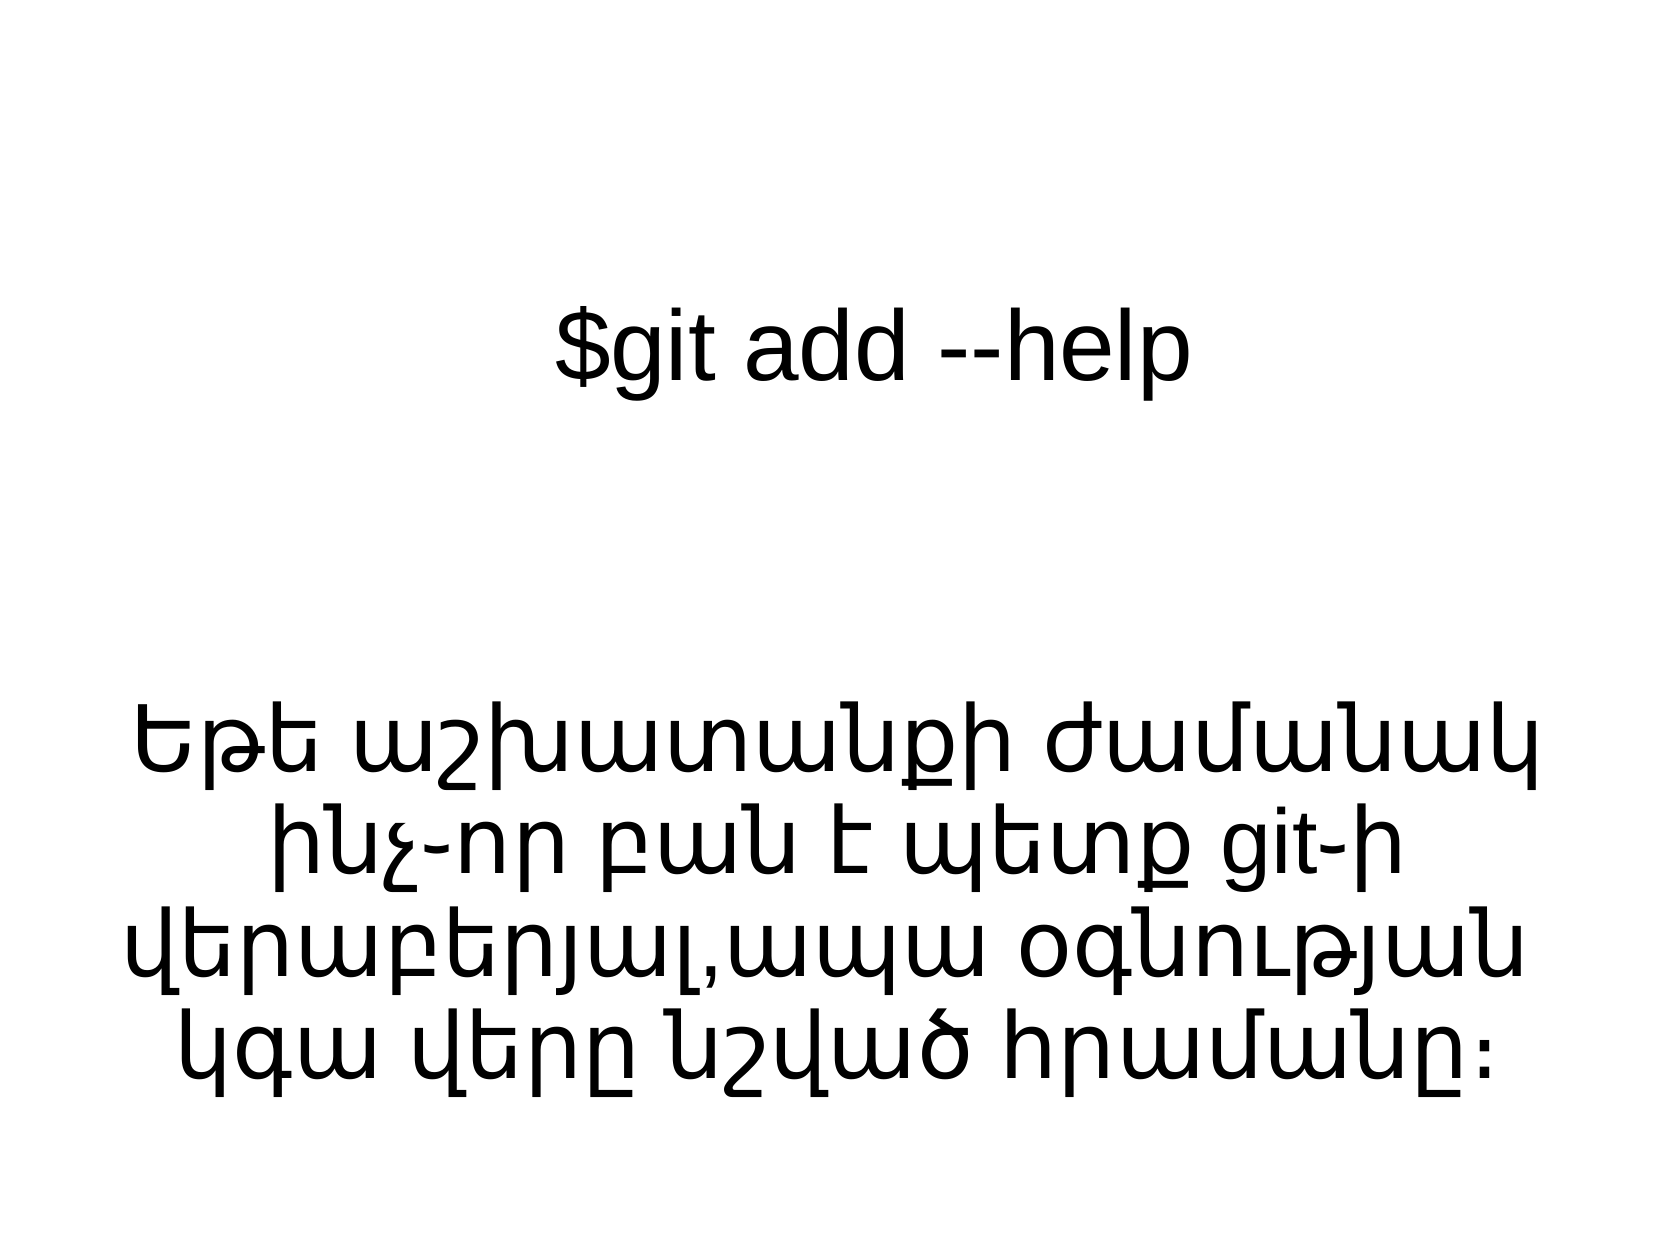

$git add --help
# Եթե աշխատանքի ժամանակ ինչ֊որ բան է պետք git֊ի վերաբերյալ,ապա օգնության կգա վերը նշված հրամանը։